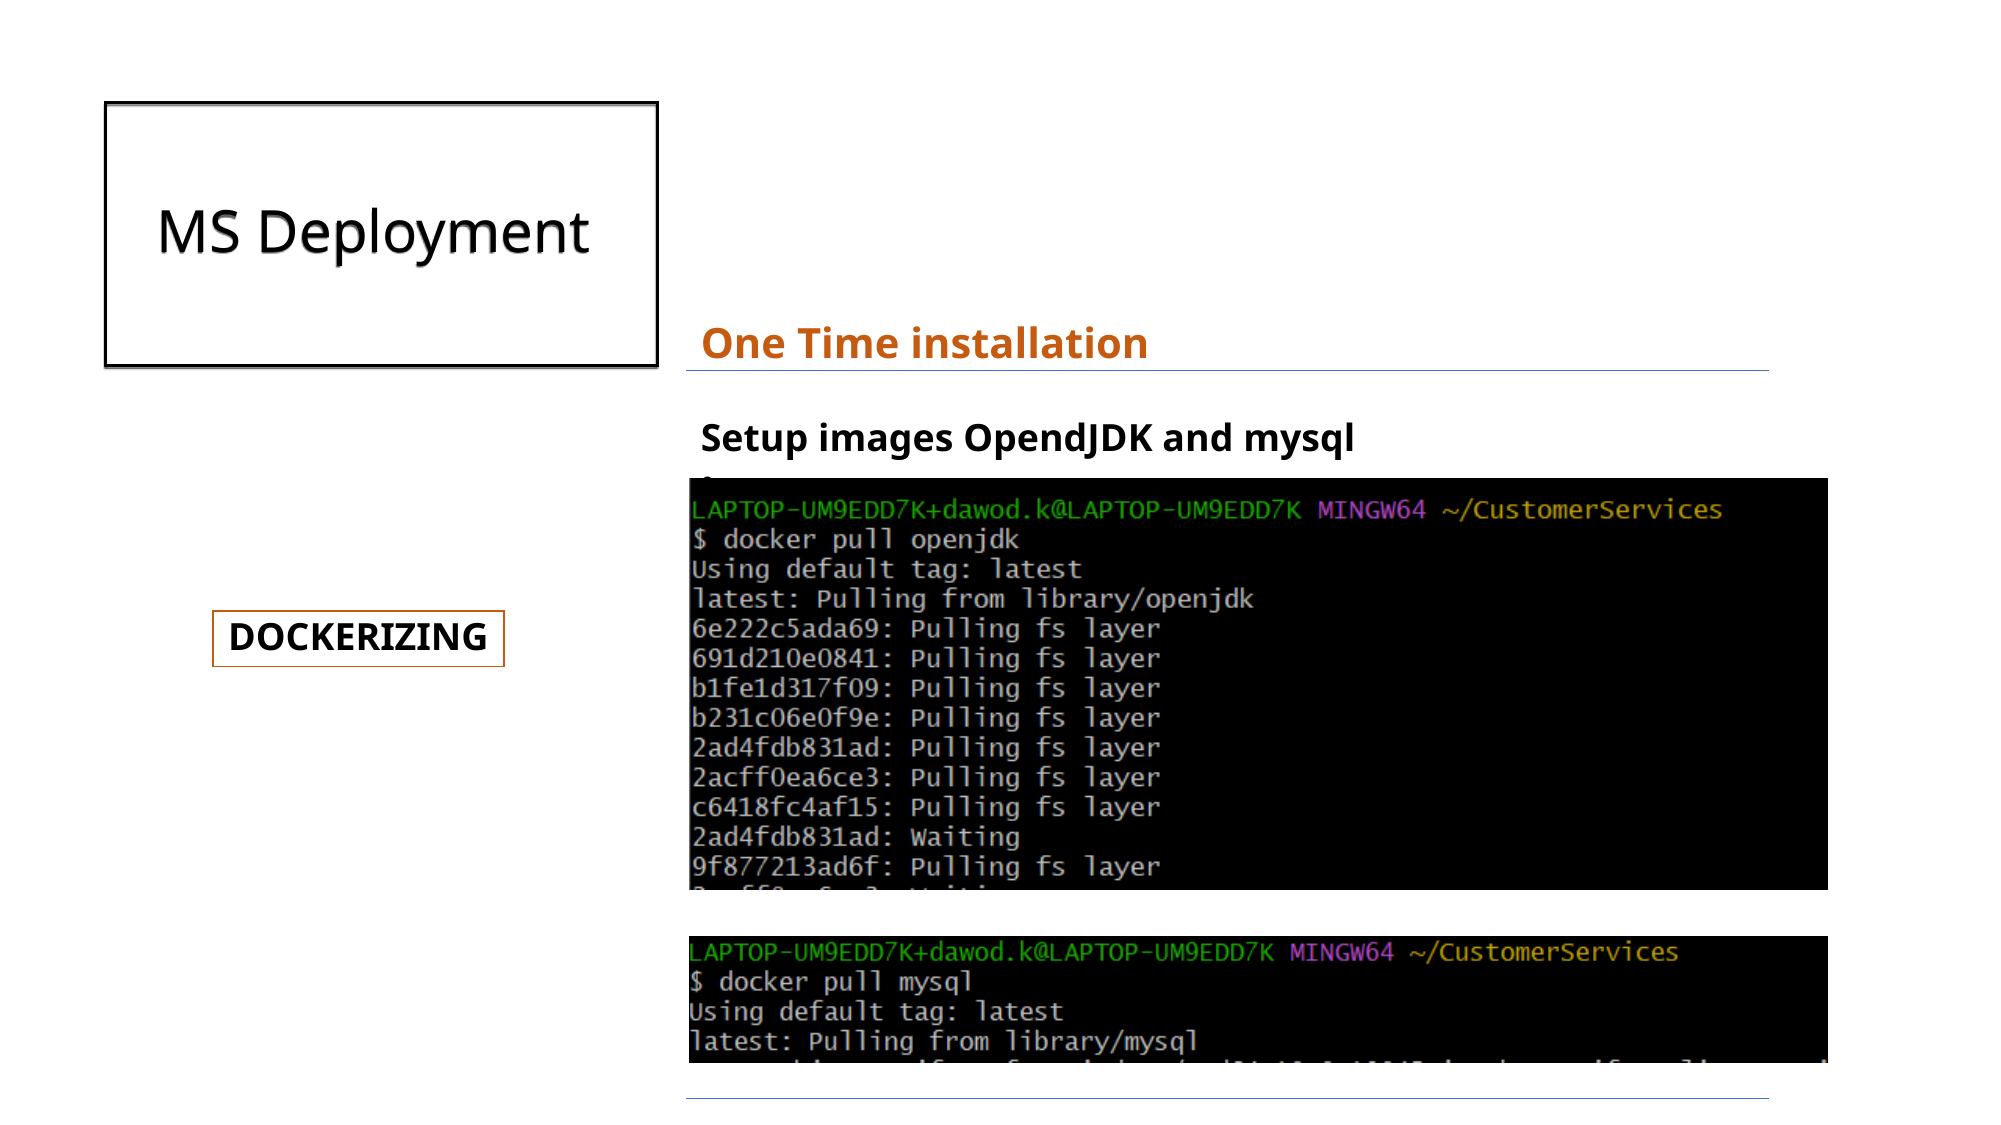

# MS Deployment
One Time installation
Setup images OpendJDK and mysql
DOCKERIZING